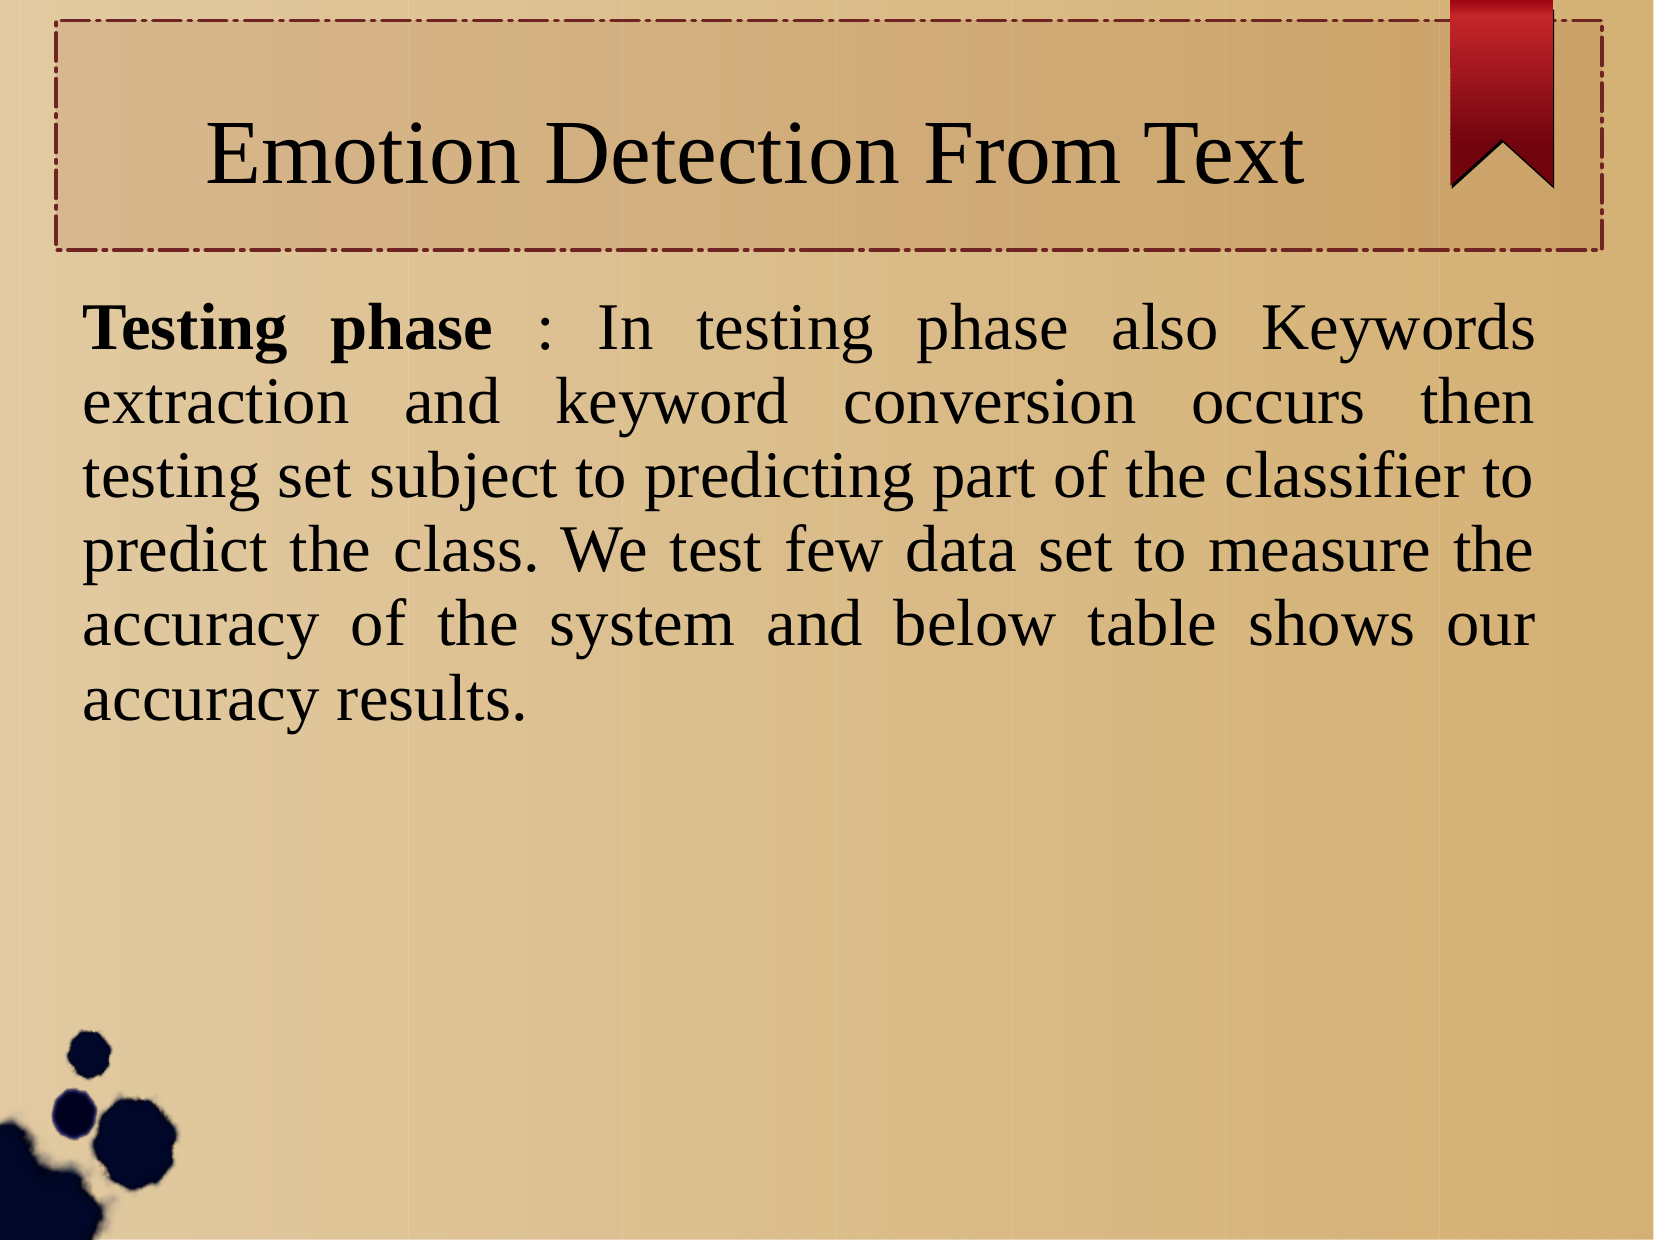

# Emotion Detection From Text
Testing phase : In testing phase also Keywords extraction and keyword conversion occurs then testing set subject to predicting part of the classifier to predict the class. We test few data set to measure the accuracy of the system and below table shows our accuracy results.